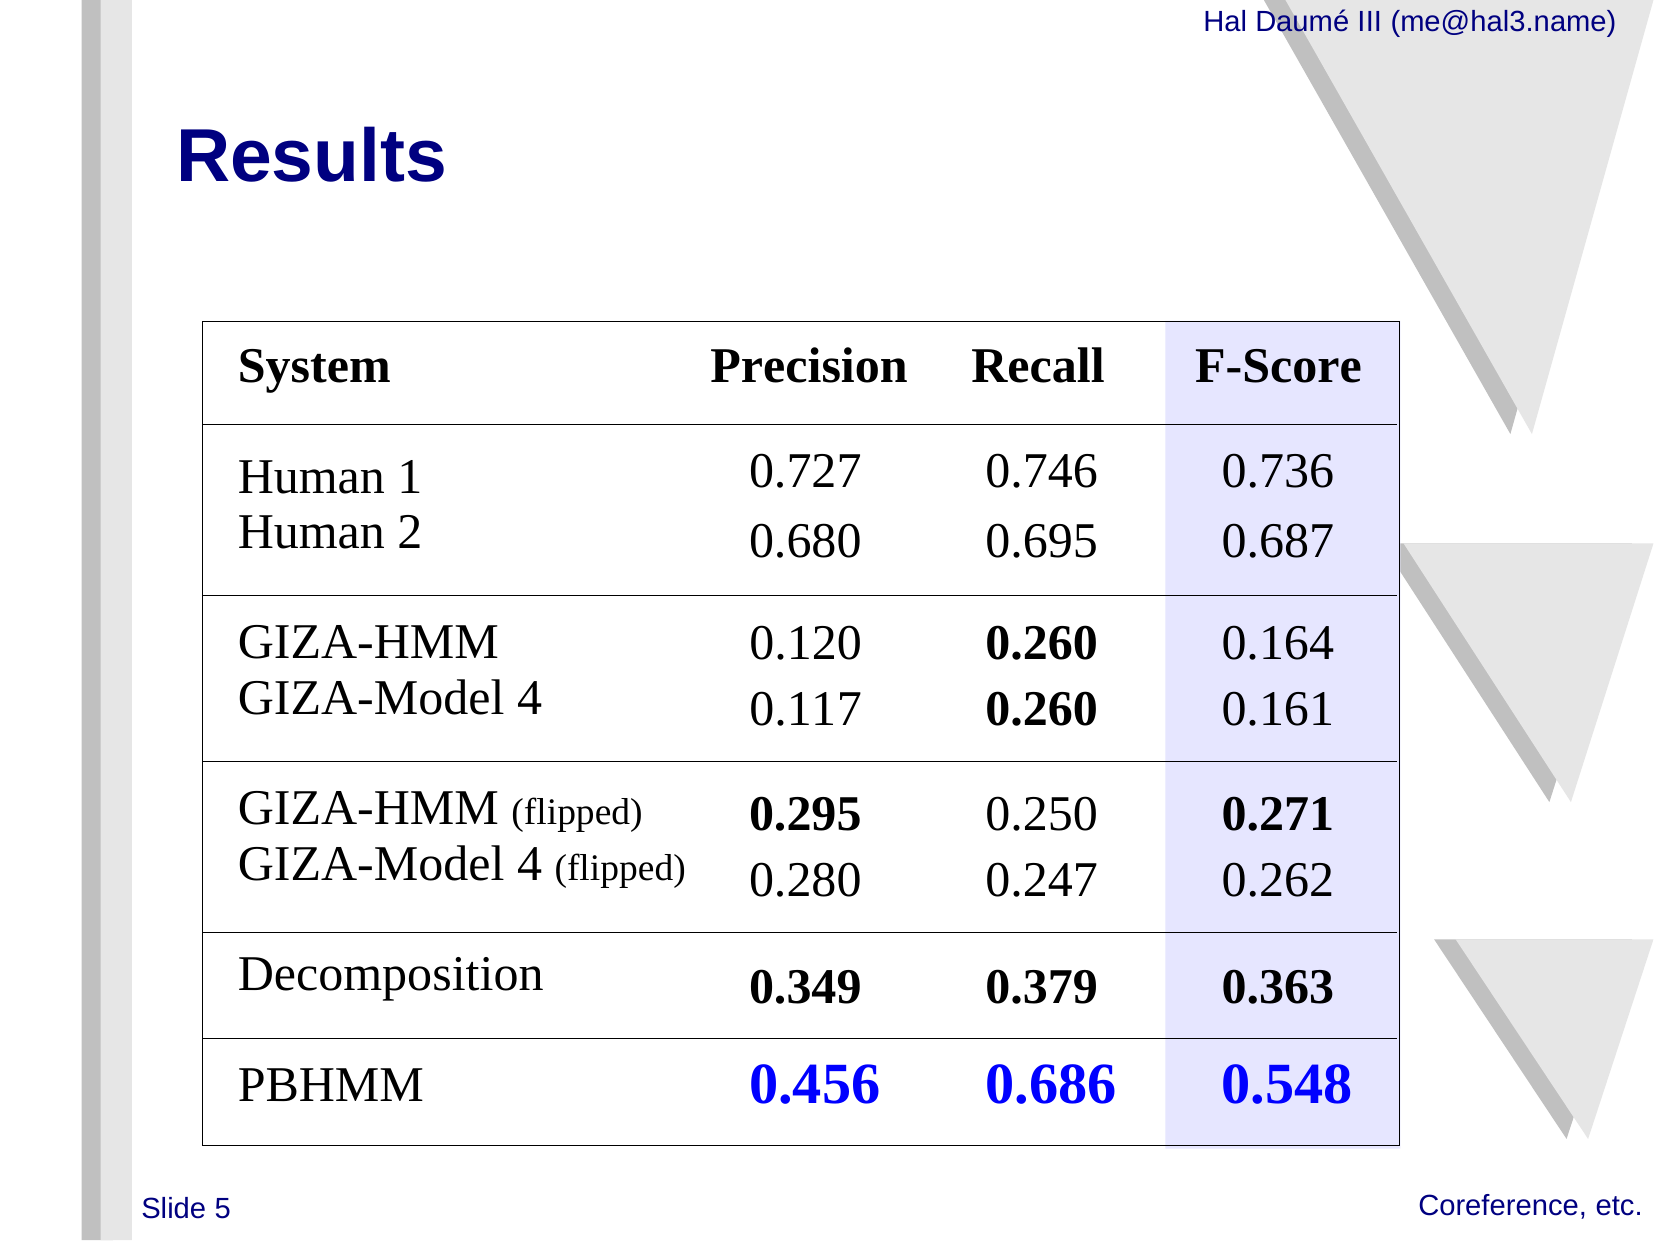

# Results
System			Precision	 Recall	 F-Score
Human 1
Human 2
GIZA-HMM
GIZA-Model 4
GIZA-HMM (flipped)
GIZA-Model 4 (flipped)
Decomposition
PBHMM
0.727		0.746		0.736
0.680		0.695		0.687
0.120		0.260		0.164
0.117		0.260		0.161
0.295		0.250		0.271
0.280		0.247		0.262
0.349		0.379		0.363
0.456	0.686	0.548